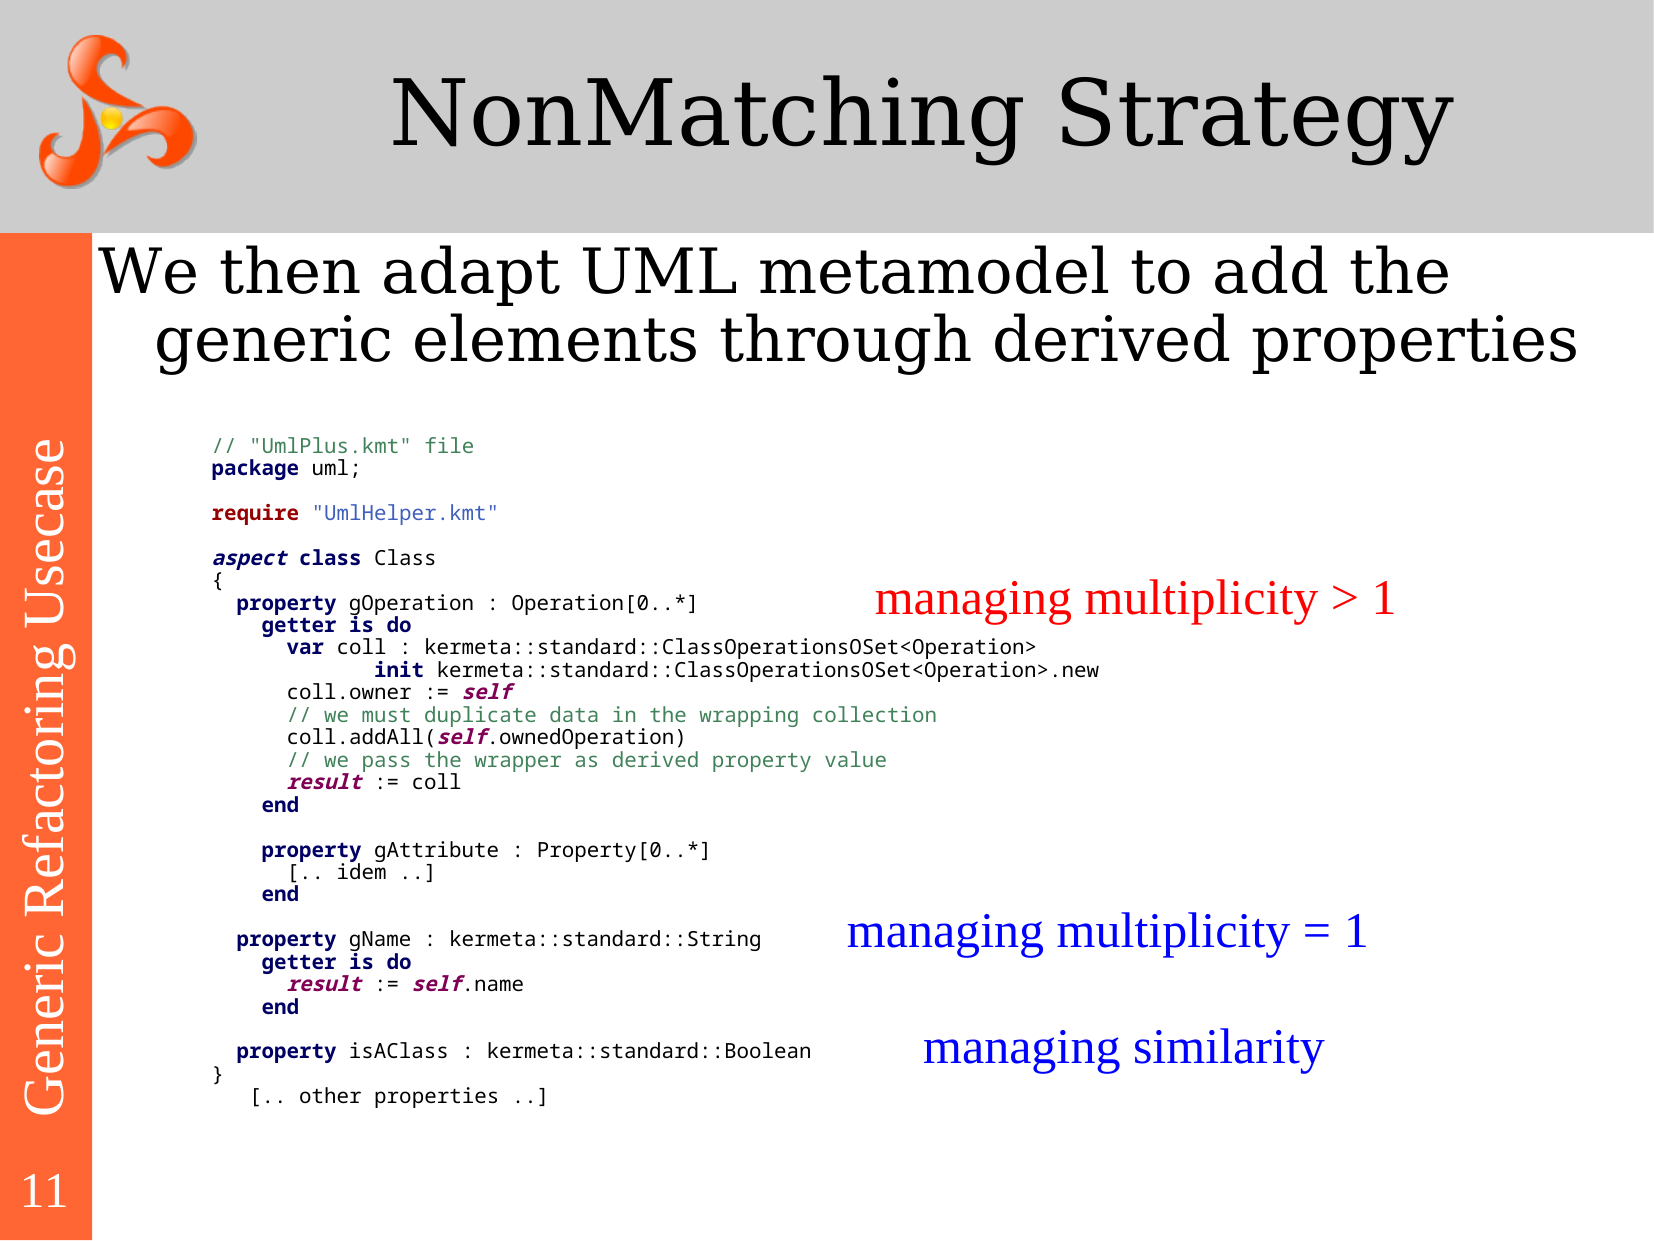

# NonMatching Strategy
We then adapt UML metamodel to add the generic elements through derived properties
// "UmlPlus.kmt" file
package uml;
require "UmlHelper.kmt"
aspect class Class
{
 property gOperation : Operation[0..*]
 getter is do
 var coll : kermeta::standard::ClassOperationsOSet<Operation>
 init kermeta::standard::ClassOperationsOSet<Operation>.new
 coll.owner := self
 // we must duplicate data in the wrapping collection
 coll.addAll(self.ownedOperation)
 // we pass the wrapper as derived property value
 result := coll
 end
 property gAttribute : Property[0..*]
 [.. idem ..]
 end
 property gName : kermeta::standard::String
 getter is do
 result := self.name
 end
 property isAClass : kermeta::standard::Boolean
}
 [.. other properties ..]
managing multiplicity > 1
Generic Refactoring Usecase
managing multiplicity = 1
managing similarity